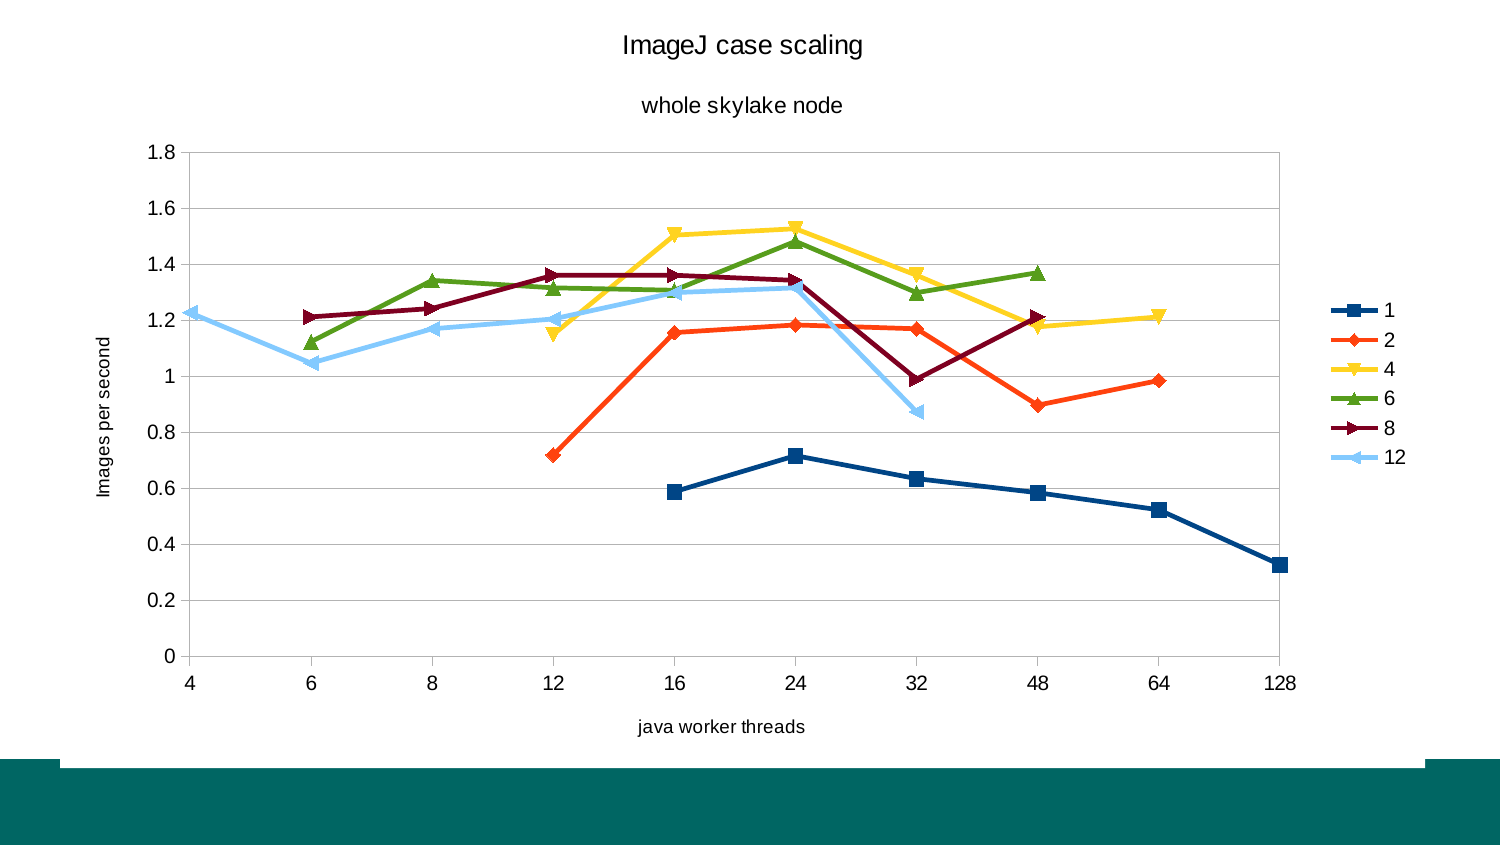

### Chart: ImageJ case scaling
whole skylake node
| Category | 1 | 2 | 4 | 6 | 8 | 12 |
|---|---|---|---|---|---|---|
| 4 | None | None | None | None | None | 1.22699386503067 |
| 6 | None | None | None | 1.12359550561798 | 1.21212121212121 | 1.04712041884817 |
| 8 | None | None | None | 1.34228187919463 | 1.24223602484472 | 1.16959064327485 |
| 12 | None | 0.719424460431655 | 1.14942528735632 | 1.31578947368421 | 1.36054421768707 | 1.20481927710843 |
| 16 | 0.588235294117647 | 1.15606936416185 | 1.50375939849624 | 1.30718954248366 | 1.36054421768707 | 1.2987012987013 |
| 24 | 0.716845878136201 | 1.18343195266272 | 1.52671755725191 | 1.48148148148148 | 1.34228187919463 | 1.31578947368421 |
| 32 | 0.634920634920635 | 1.16959064327485 | 1.36054421768707 | 1.2987012987013 | 0.99009900990099 | 0.873362445414847 |
| 48 | 0.584795321637427 | 0.896860986547085 | 1.17647058823529 | 1.36986301369863 | 1.21212121212121 | None |
| 64 | 0.523560209424084 | 0.985221674876847 | 1.21212121212121 | None | None | None |
| 128 | 0.327868852459016 | None | None | None | None | None |